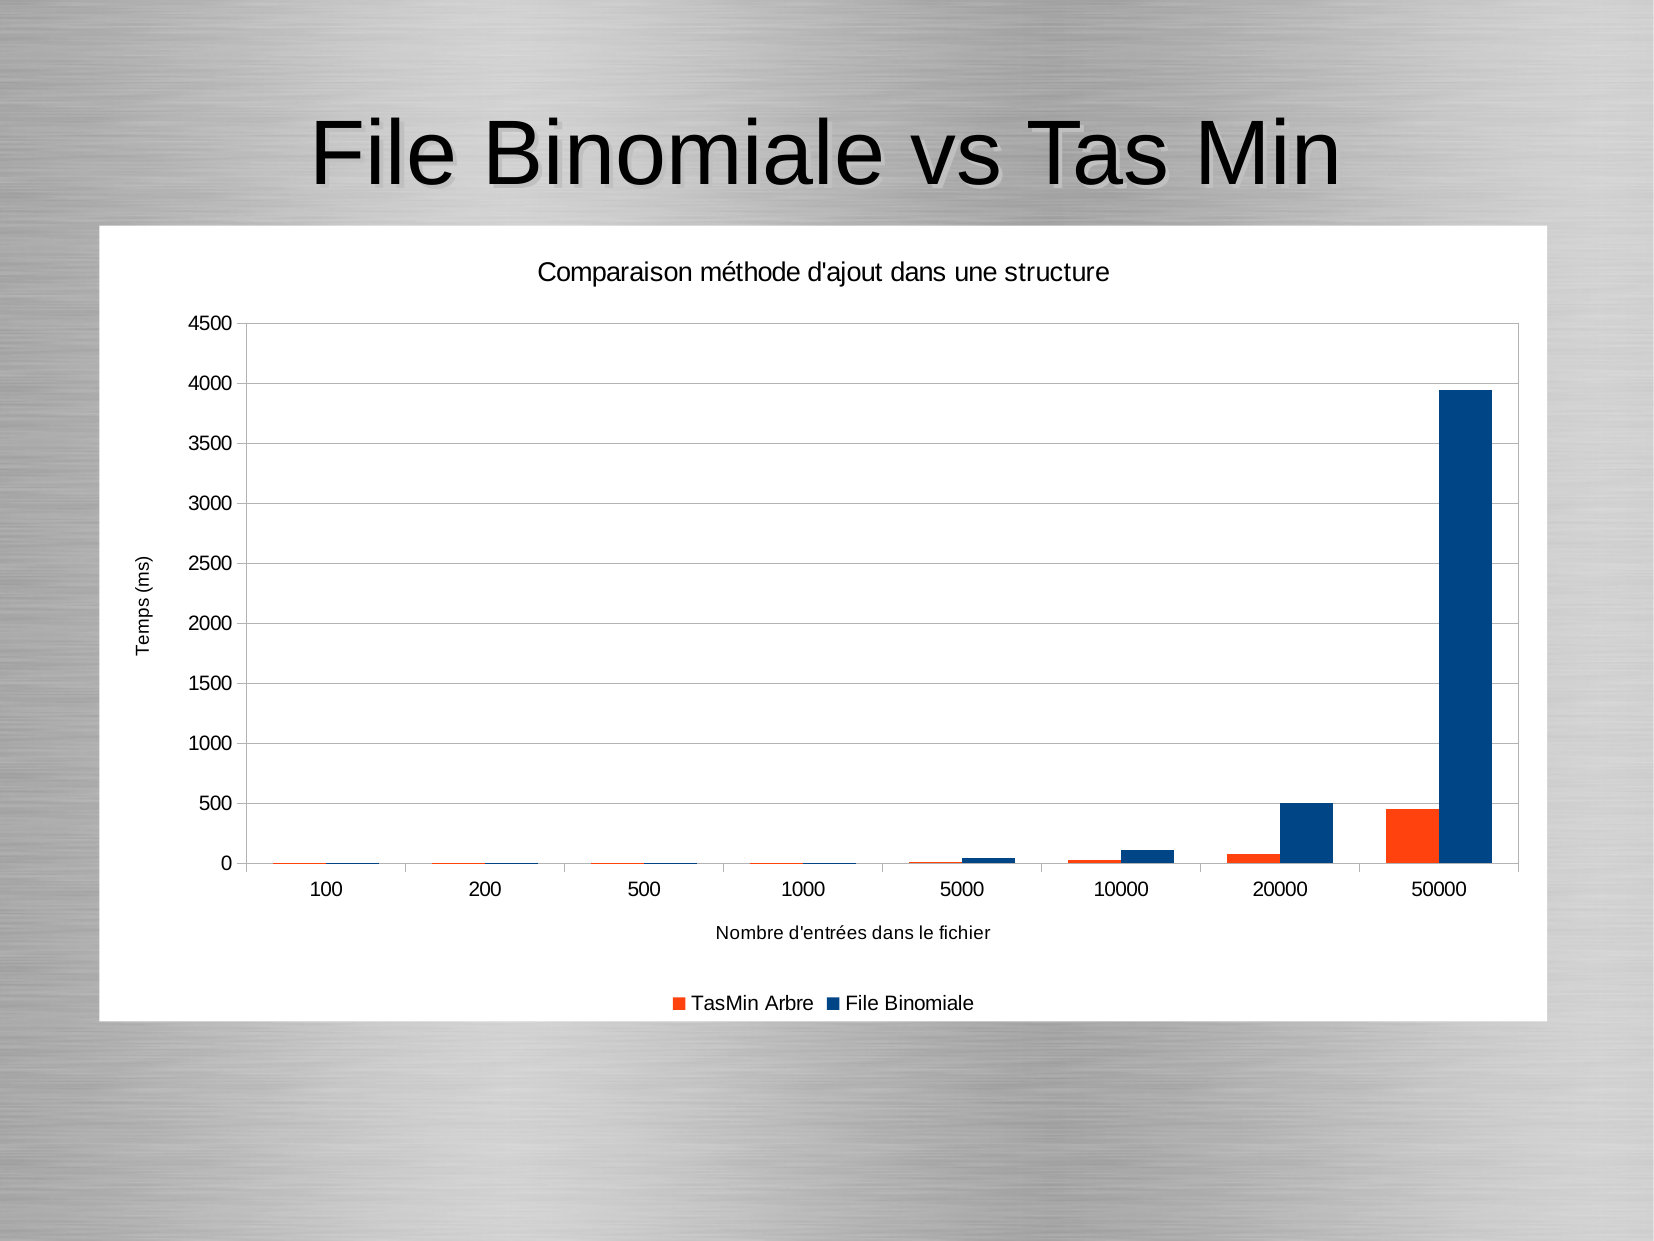

# File Binomiale vs Tas Min
### Chart: Comparaison méthode d'ajout dans une structure
| Category | TasMin Arbre | File Binomiale |
|---|---|---|
| 100 | 0.267431 | 0.444228 |
| 200 | 0.282592 | 0.709729 |
| 500 | 1.497489 | 0.844415 |
| 1000 | 0.65048 | 2.119983 |
| 5000 | 7.616844 | 39.508294 |
| 10000 | 20.887493 | 105.557731 |
| 20000 | 72.804334 | 499.567877 |
| 50000 | 449.812419 | 3943.653227 |